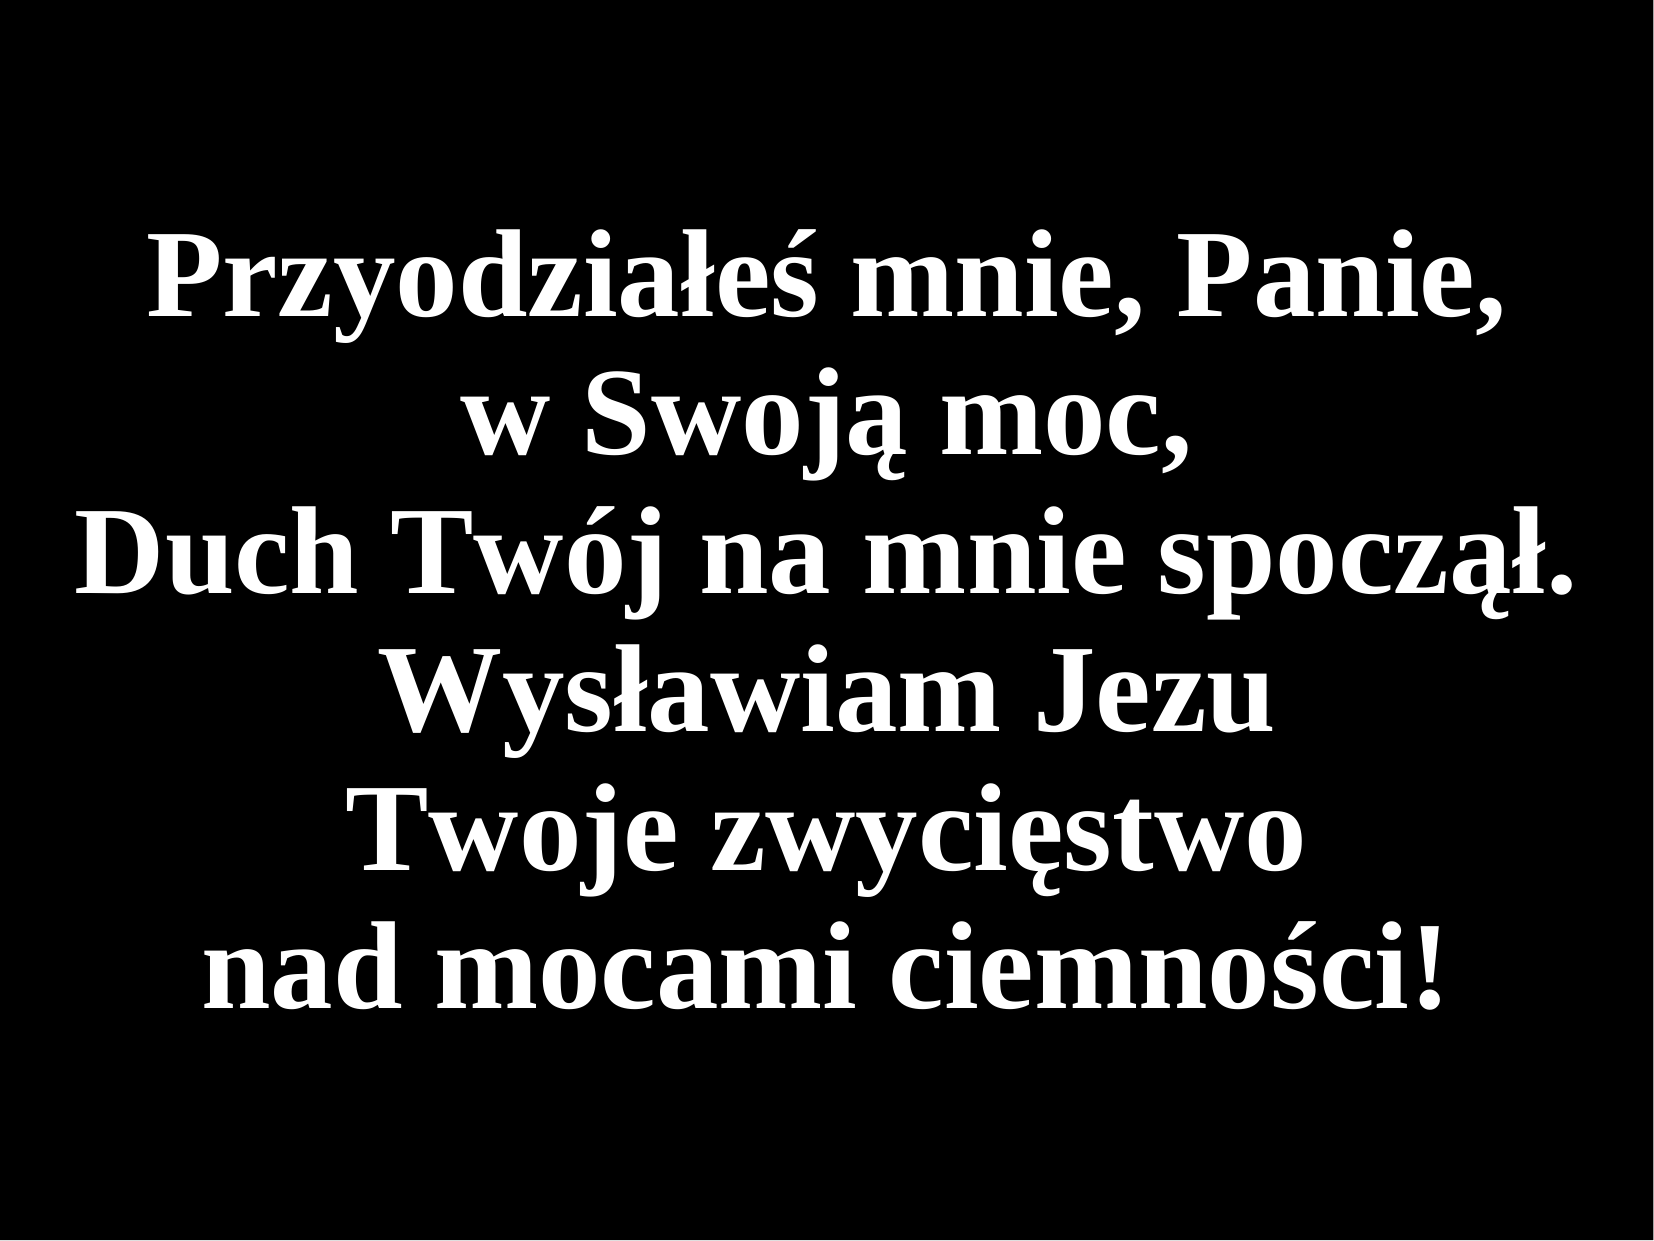

# Przyodziałeś mnie, Panie, w Swoją moc, Duch Twój na mnie spoczął. Wysławiam Jezu Twoje zwycięstwo nad mocami ciemności!